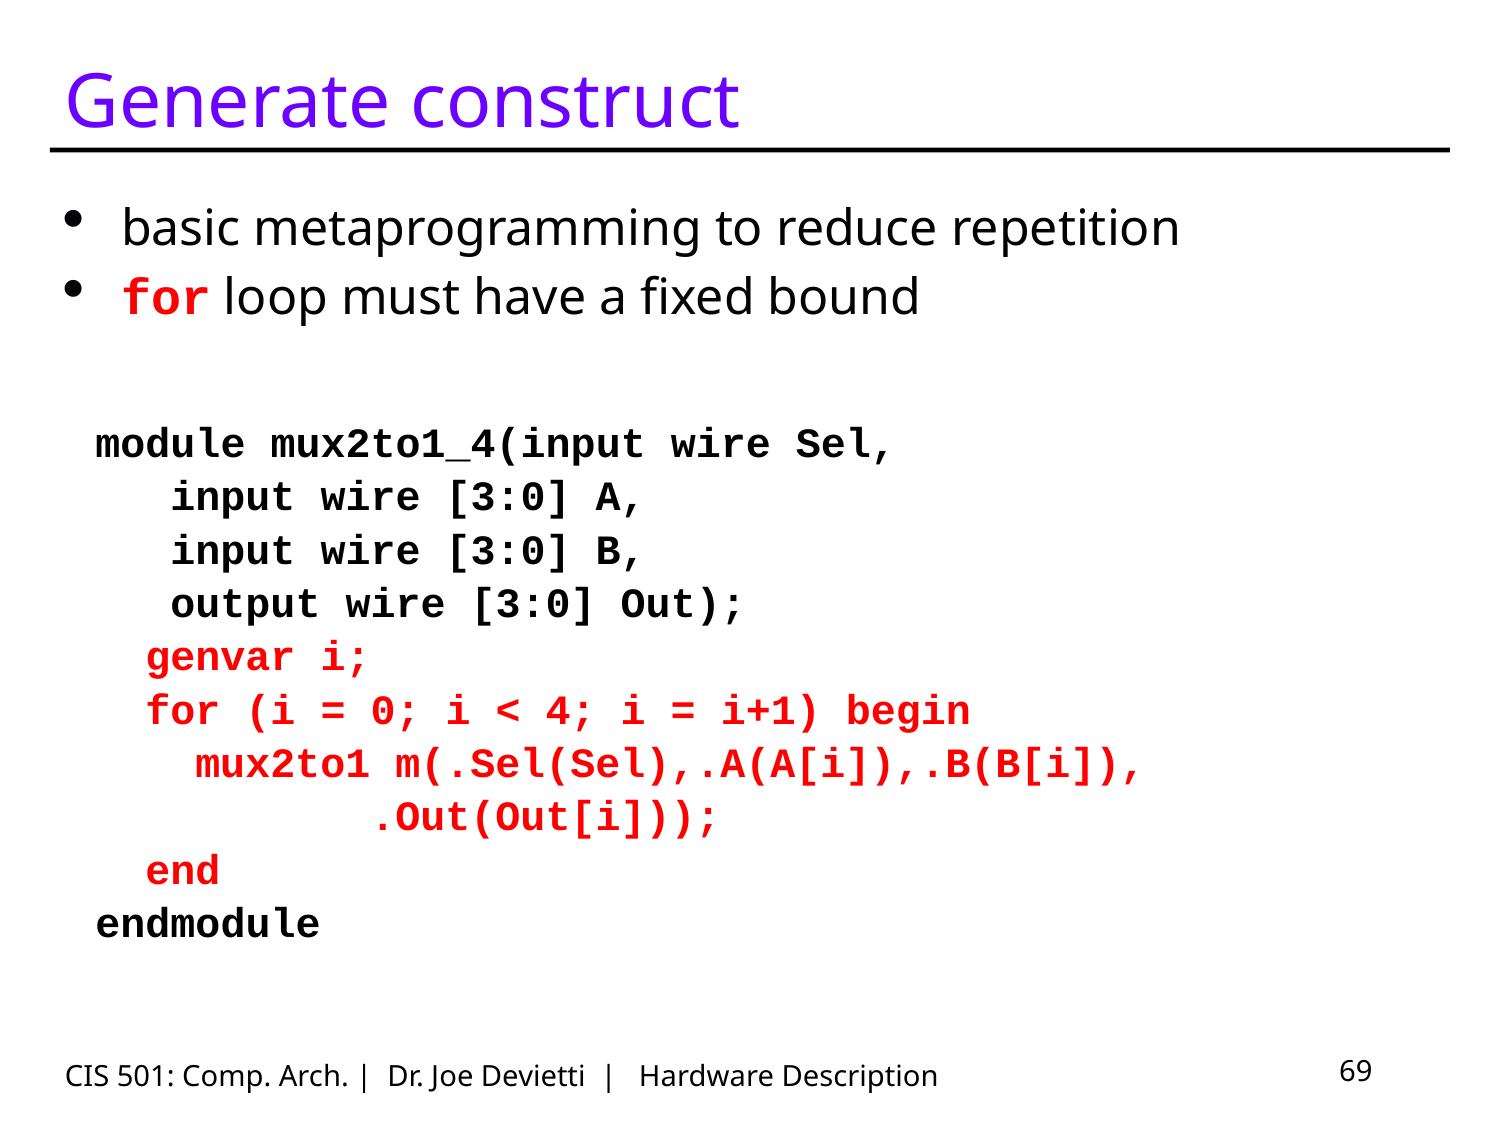

Generate construct
basic metaprogramming to reduce repetition
for loop must have a fixed bound
module mux2to1_4(input wire Sel,
	input wire [3:0] A,
 input wire [3:0] B,
	output wire [3:0] Out);
 genvar i;
 for (i = 0; i < 4; i = i+1) begin
 mux2to1 m(.Sel(Sel),.A(A[i]),.B(B[i]),
		 .Out(Out[i]));
 end
endmodule
CIS 501: Comp. Arch. | Dr. Joe Devietti | Hardware Description